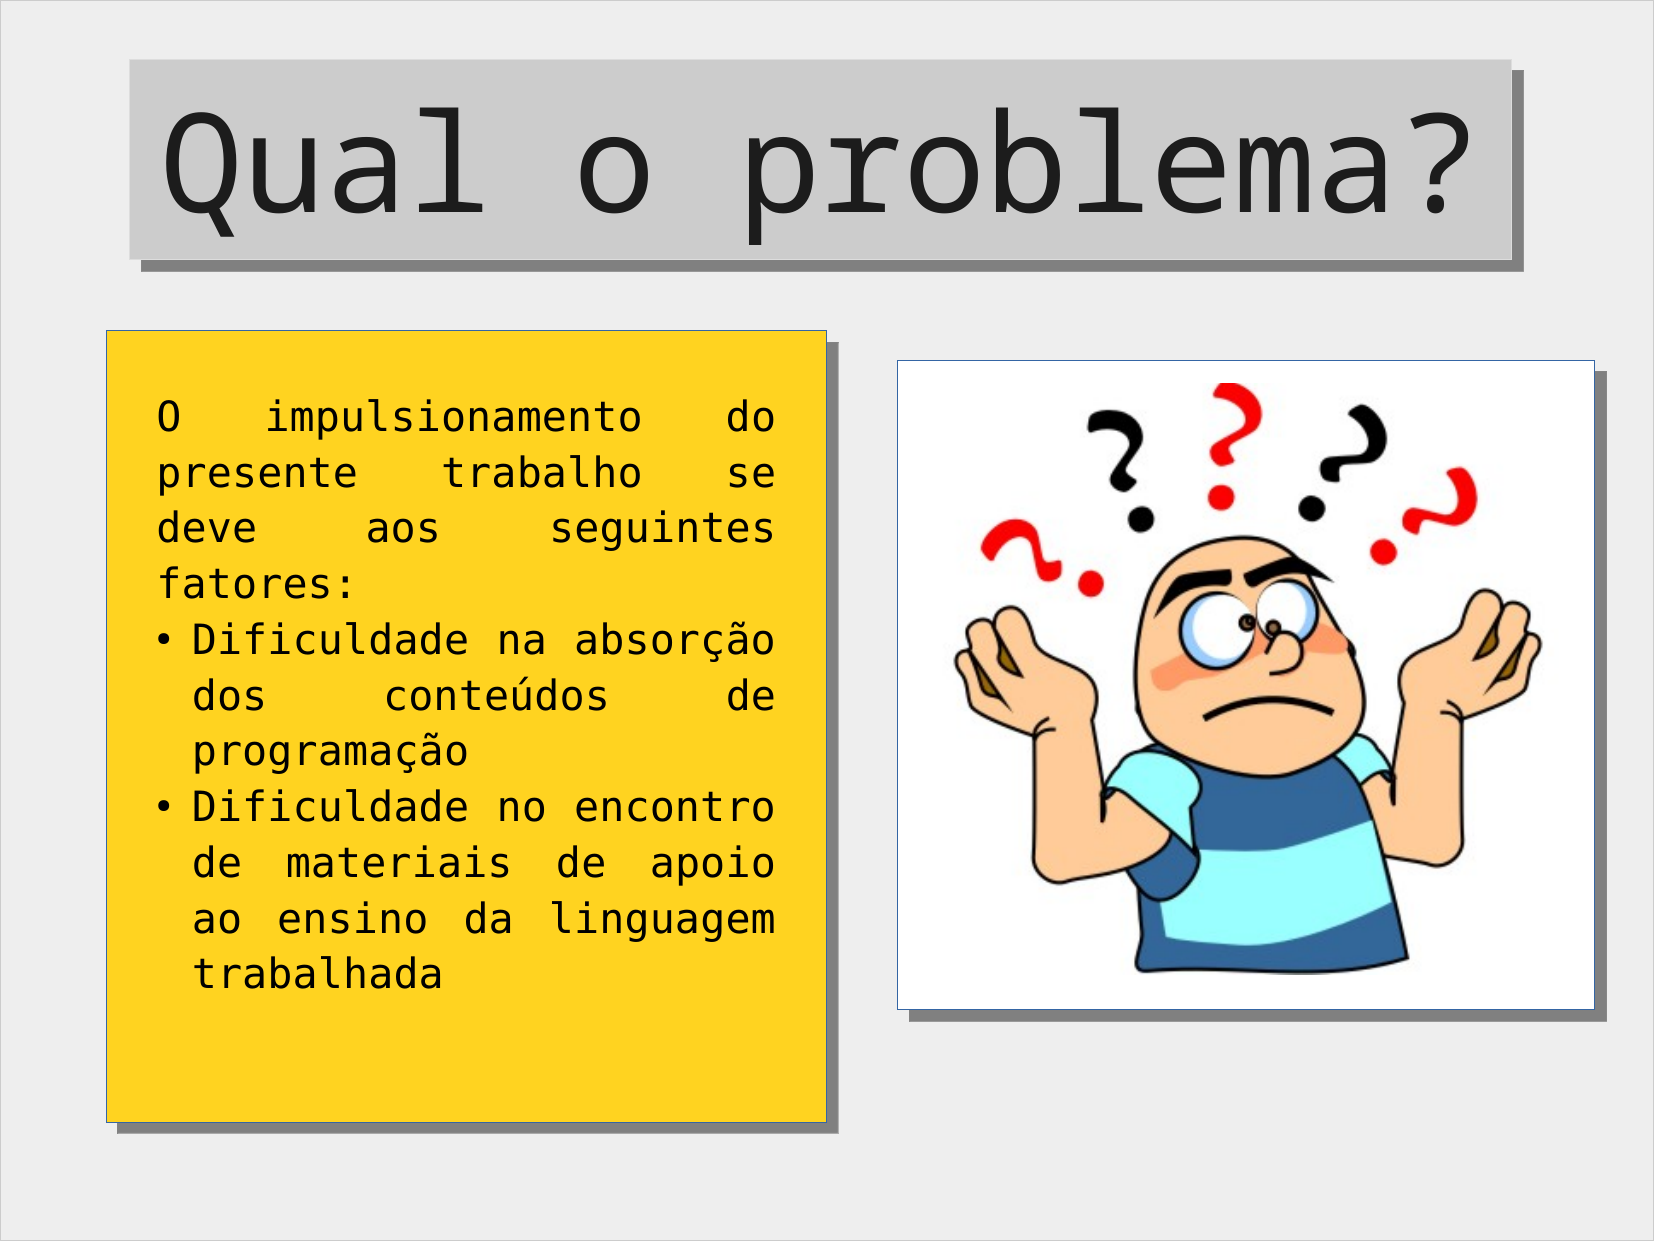

Qual o problema?
O impulsionamento do presente trabalho se deve aos seguintes fatores:
Dificuldade na absorção dos conteúdos de programação
Dificuldade no encontro de materiais de apoio ao ensino da linguagem trabalhada